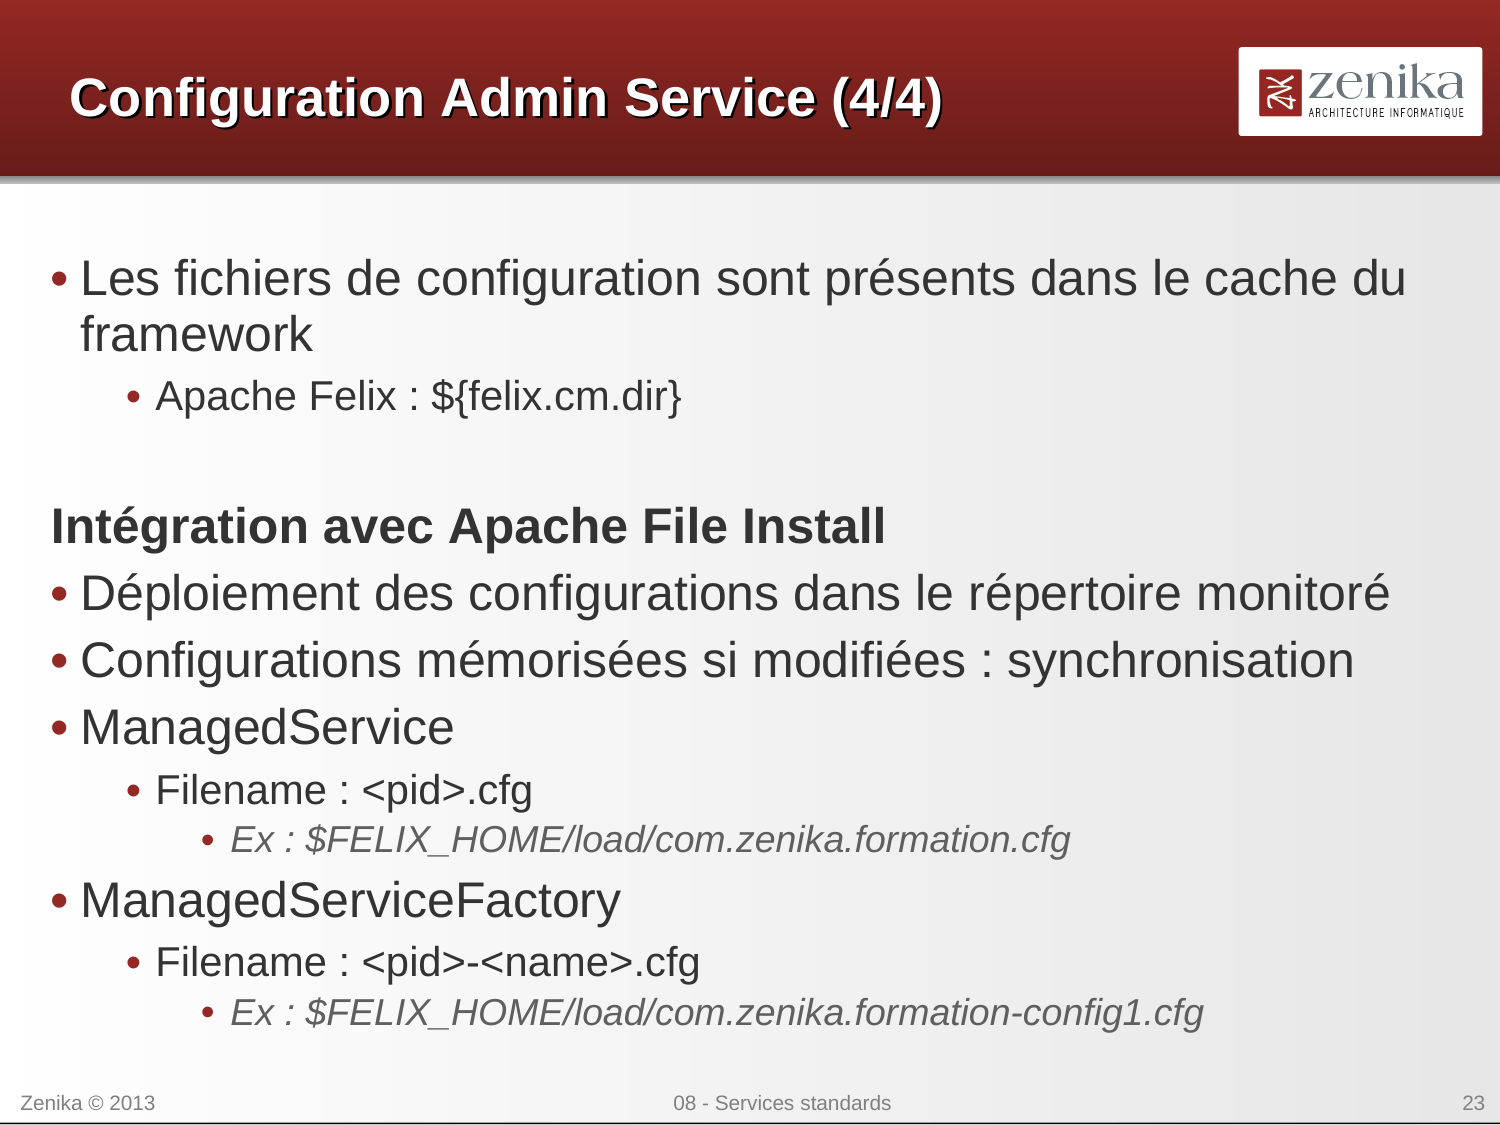

# Configuration Admin Service (4/4)
Les fichiers de configuration sont présents dans le cache du framework
Apache Felix : ${felix.cm.dir}
Intégration avec Apache File Install
Déploiement des configurations dans le répertoire monitoré
Configurations mémorisées si modifiées : synchronisation
ManagedService
Filename : <pid>.cfg
Ex : $FELIX_HOME/load/com.zenika.formation.cfg
ManagedServiceFactory
Filename : <pid>-<name>.cfg
Ex : $FELIX_HOME/load/com.zenika.formation-config1.cfg